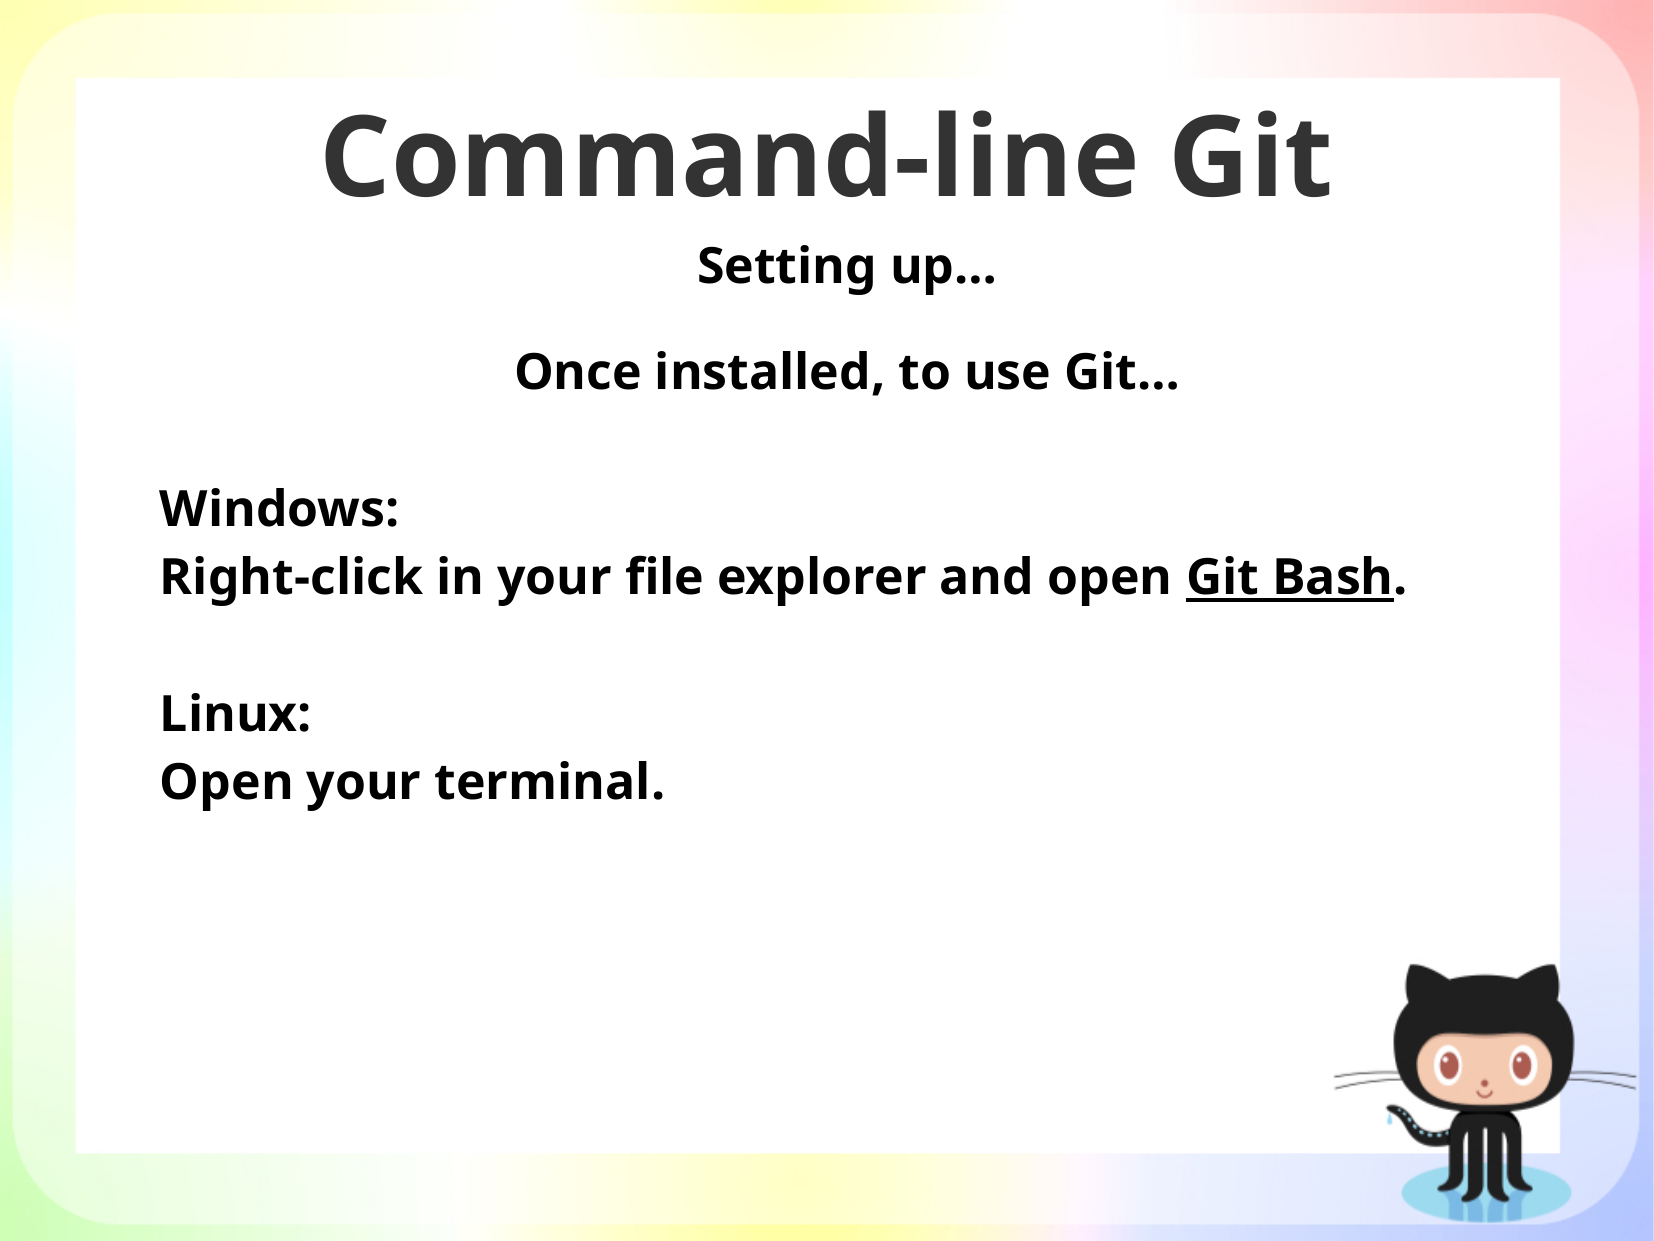

# Command-line Git
Setting up…
Once installed, to use Git…
Windows:
Right-click in your file explorer and open Git Bash.
Linux:
Open your terminal.